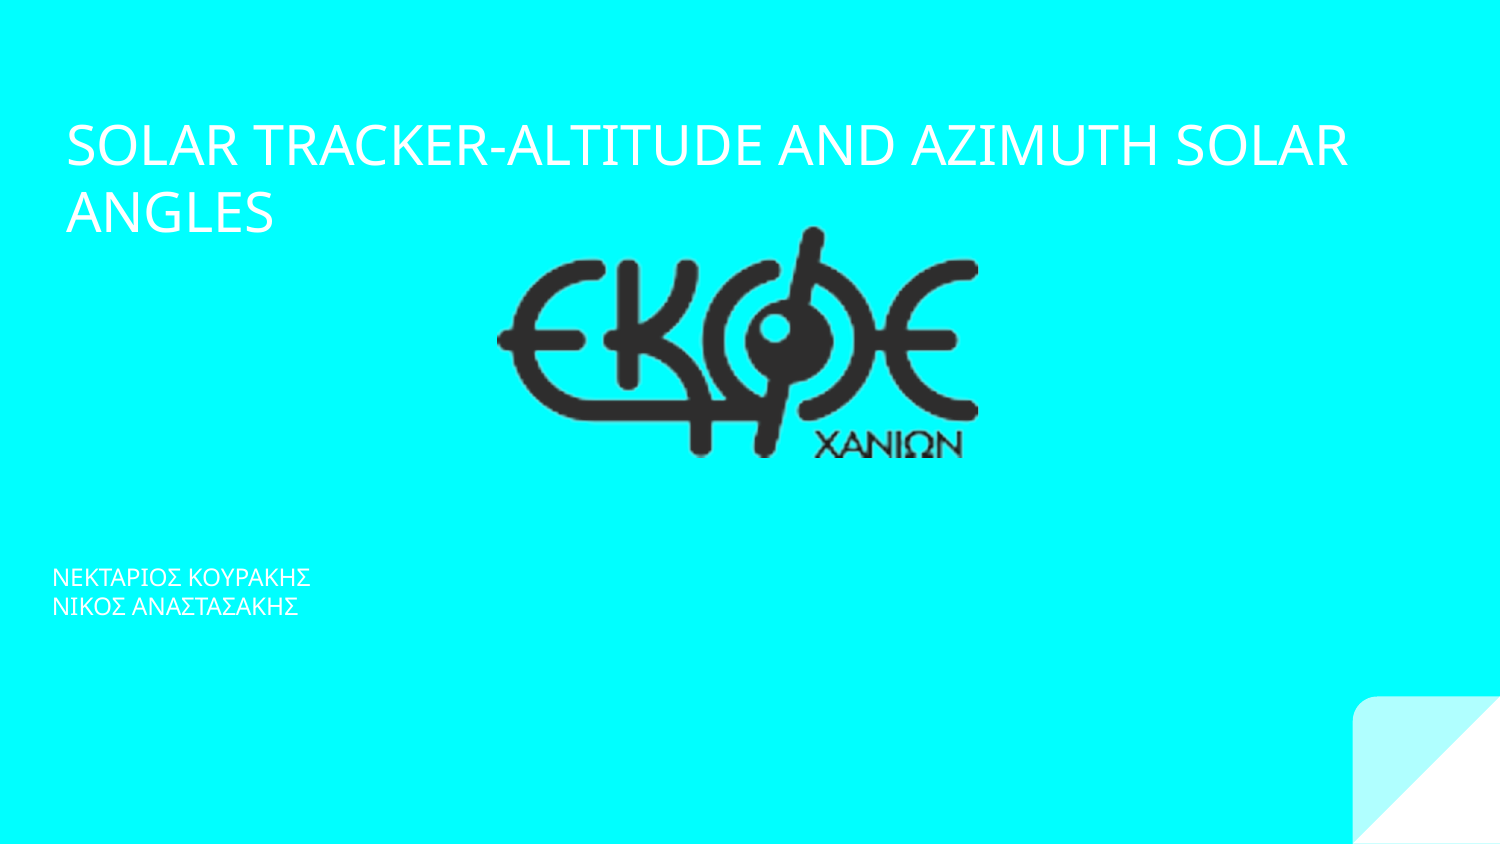

# SOLAR TRACKER-ALTITUDE AND AZIMUTH SOLAR ANGLES
ΝΕΚΤΑΡΙΟΣ ΚΟΥΡΑΚΗΣ
ΝΙΚΟΣ ΑΝΑΣΤΑΣΑΚΗΣ